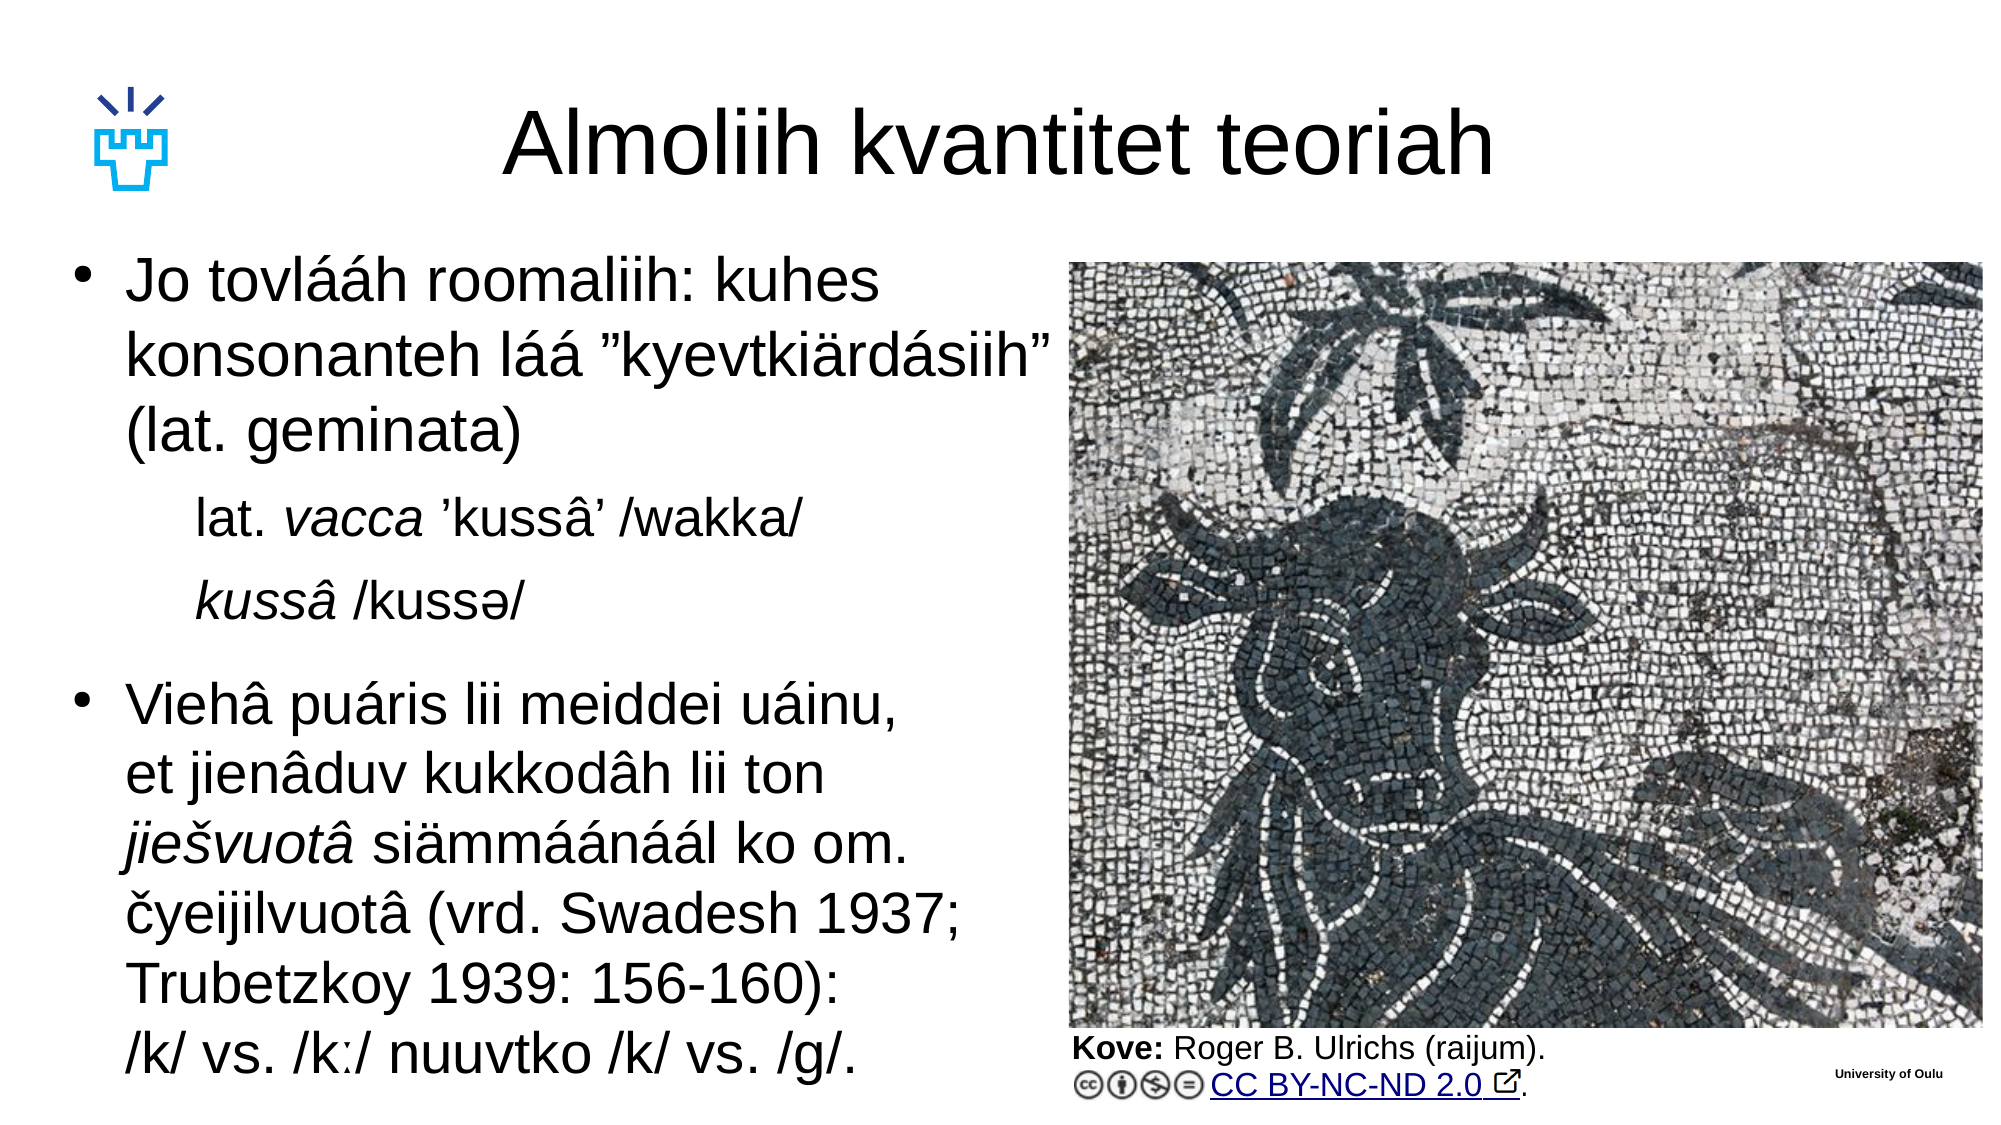

Almoliih kvantitet teoriah
# Jo tovlááh roomaliih: kuhes konsonanteh láá ”kyevtkiärdásiih” (lat. geminata)
lat. vacca ’kussâ’ /wakka/
kussâ /kussə/
Viehâ puáris lii meiddei uáinu,
et jienâduv kukkodâh lii ton
jiešvuotâ siämmáánáál ko om.
čyeijilvuotâ (vrd. Swadesh 1937;
Trubetzkoy 1939: 156-160):
/k/ vs. /kː/ nuuvtko /k/ vs. /g/.
Kove: Roger B. Ulrichs (raijum).
	 CC BY-NC-ND 2.0 .
https://github.com/tkoukkar/anaraskiela/blob/master/Koukkari_Tuomas-CIFUXIII-oovdanpyehtim.pdf